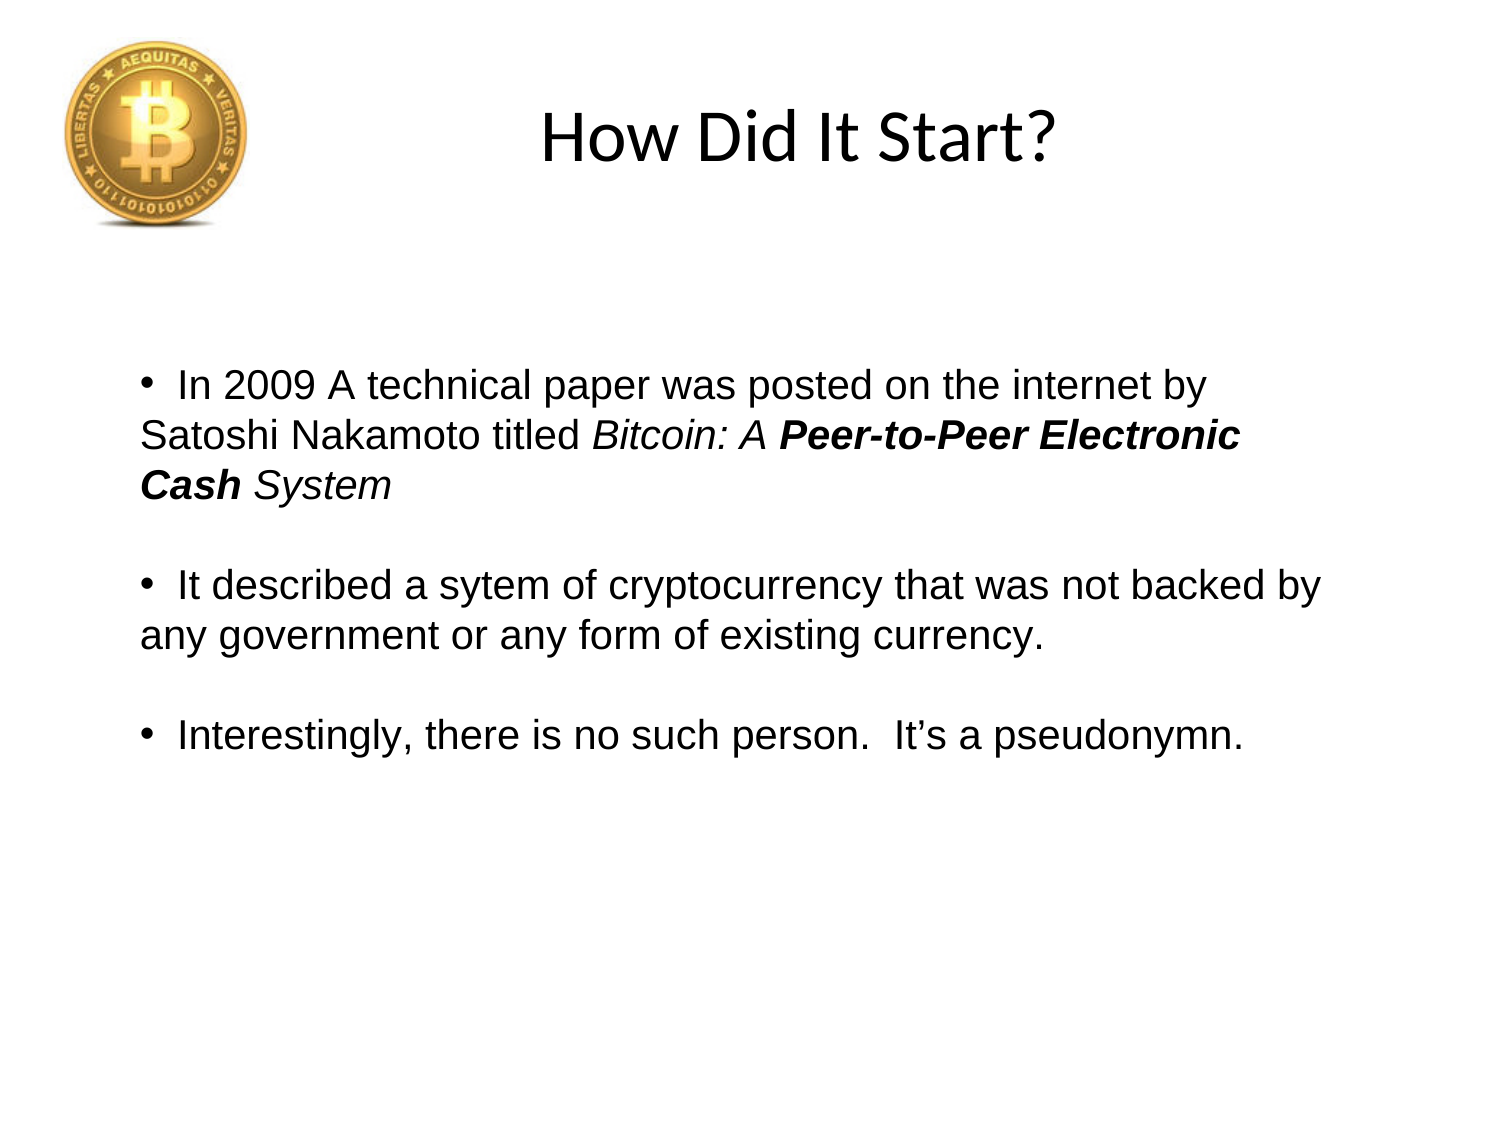

# How Did It Start?
 In 2009 A technical paper was posted on the internet by Satoshi Nakamoto titled Bitcoin: A Peer-to-Peer Electronic Cash System
 It described a sytem of cryptocurrency that was not backed by any government or any form of existing currency.
 Interestingly, there is no such person. It’s a pseudonymn.